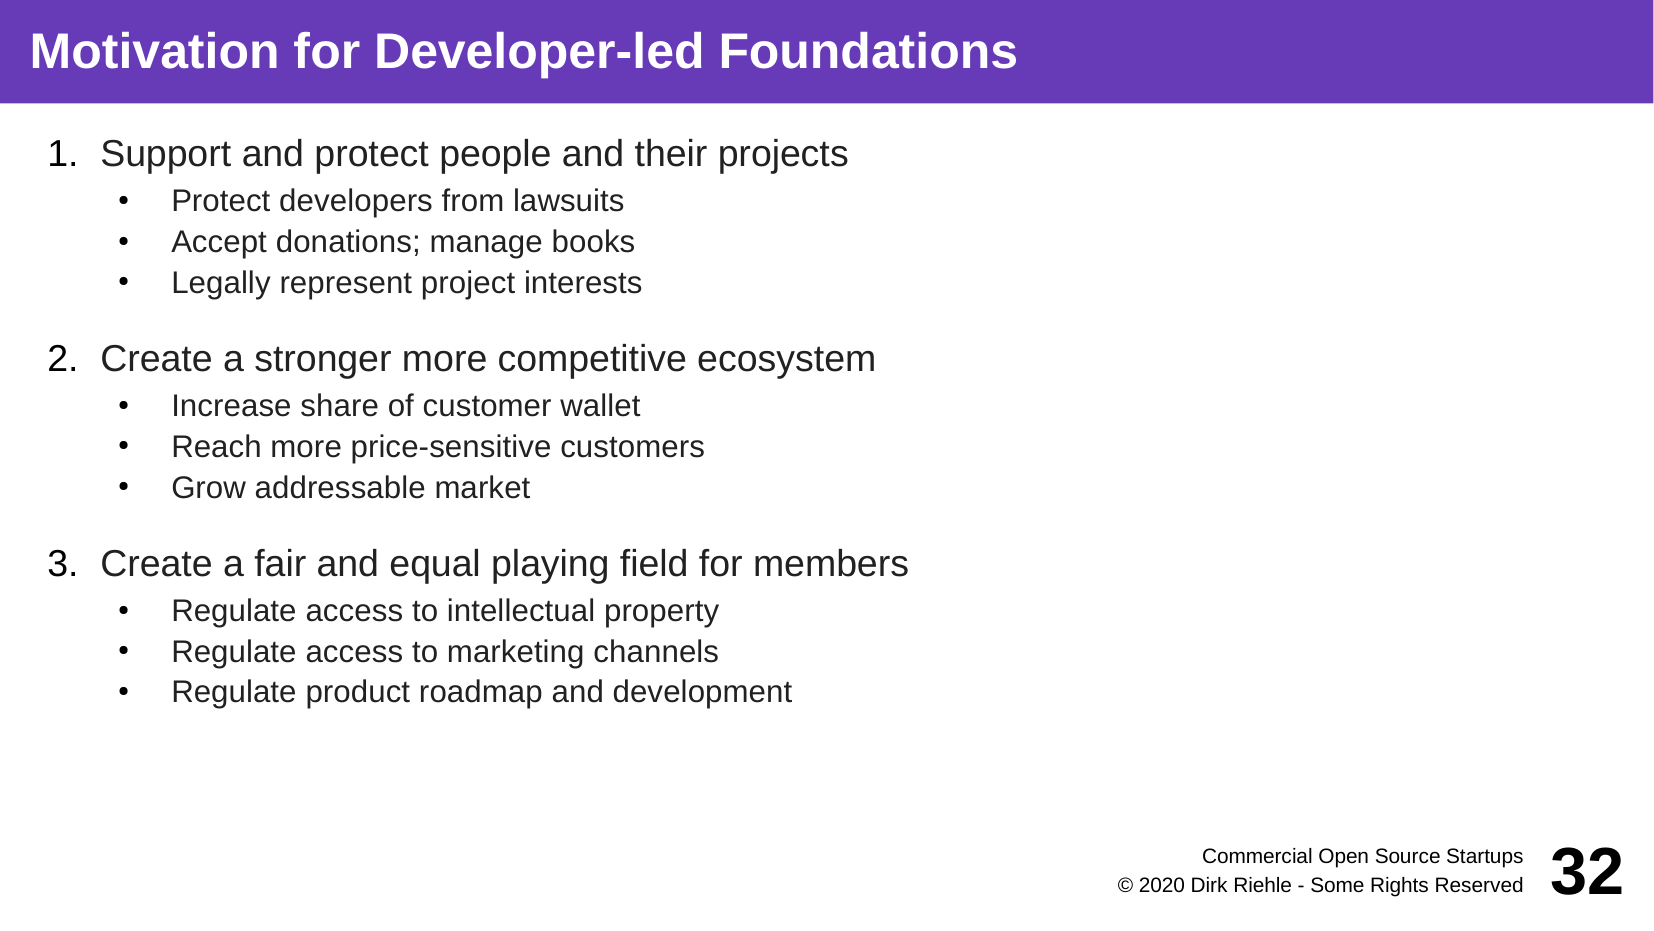

# Motivation for Developer-led Foundations
Support and protect people and their projects
Protect developers from lawsuits
Accept donations; manage books
Legally represent project interests
Create a stronger more competitive ecosystem
Increase share of customer wallet
Reach more price-sensitive customers
Grow addressable market
Create a fair and equal playing field for members
Regulate access to intellectual property
Regulate access to marketing channels
Regulate product roadmap and development
Commercial Open Source Startups
32
© 2020 Dirk Riehle - Some Rights Reserved